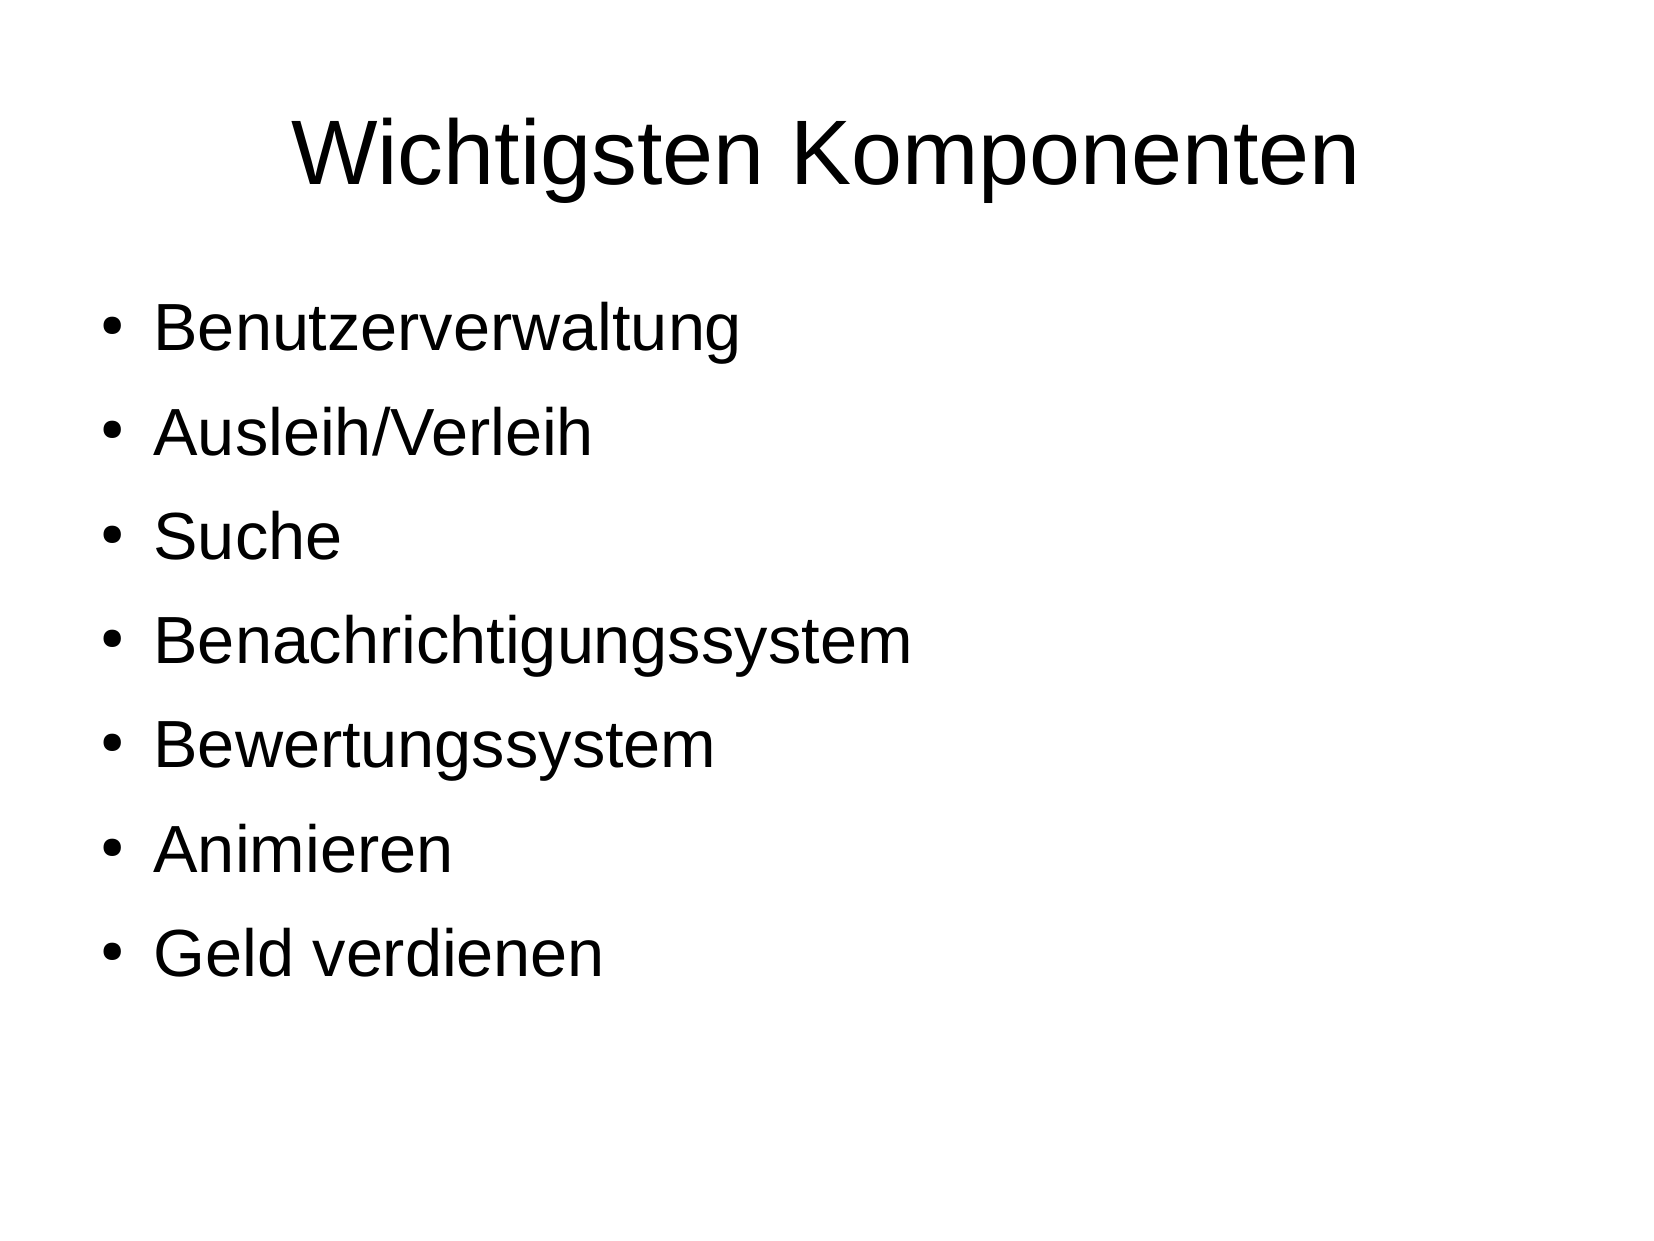

# Wichtigsten Komponenten
Benutzerverwaltung
Ausleih/Verleih
Suche
Benachrichtigungssystem
Bewertungssystem
Animieren
Geld verdienen